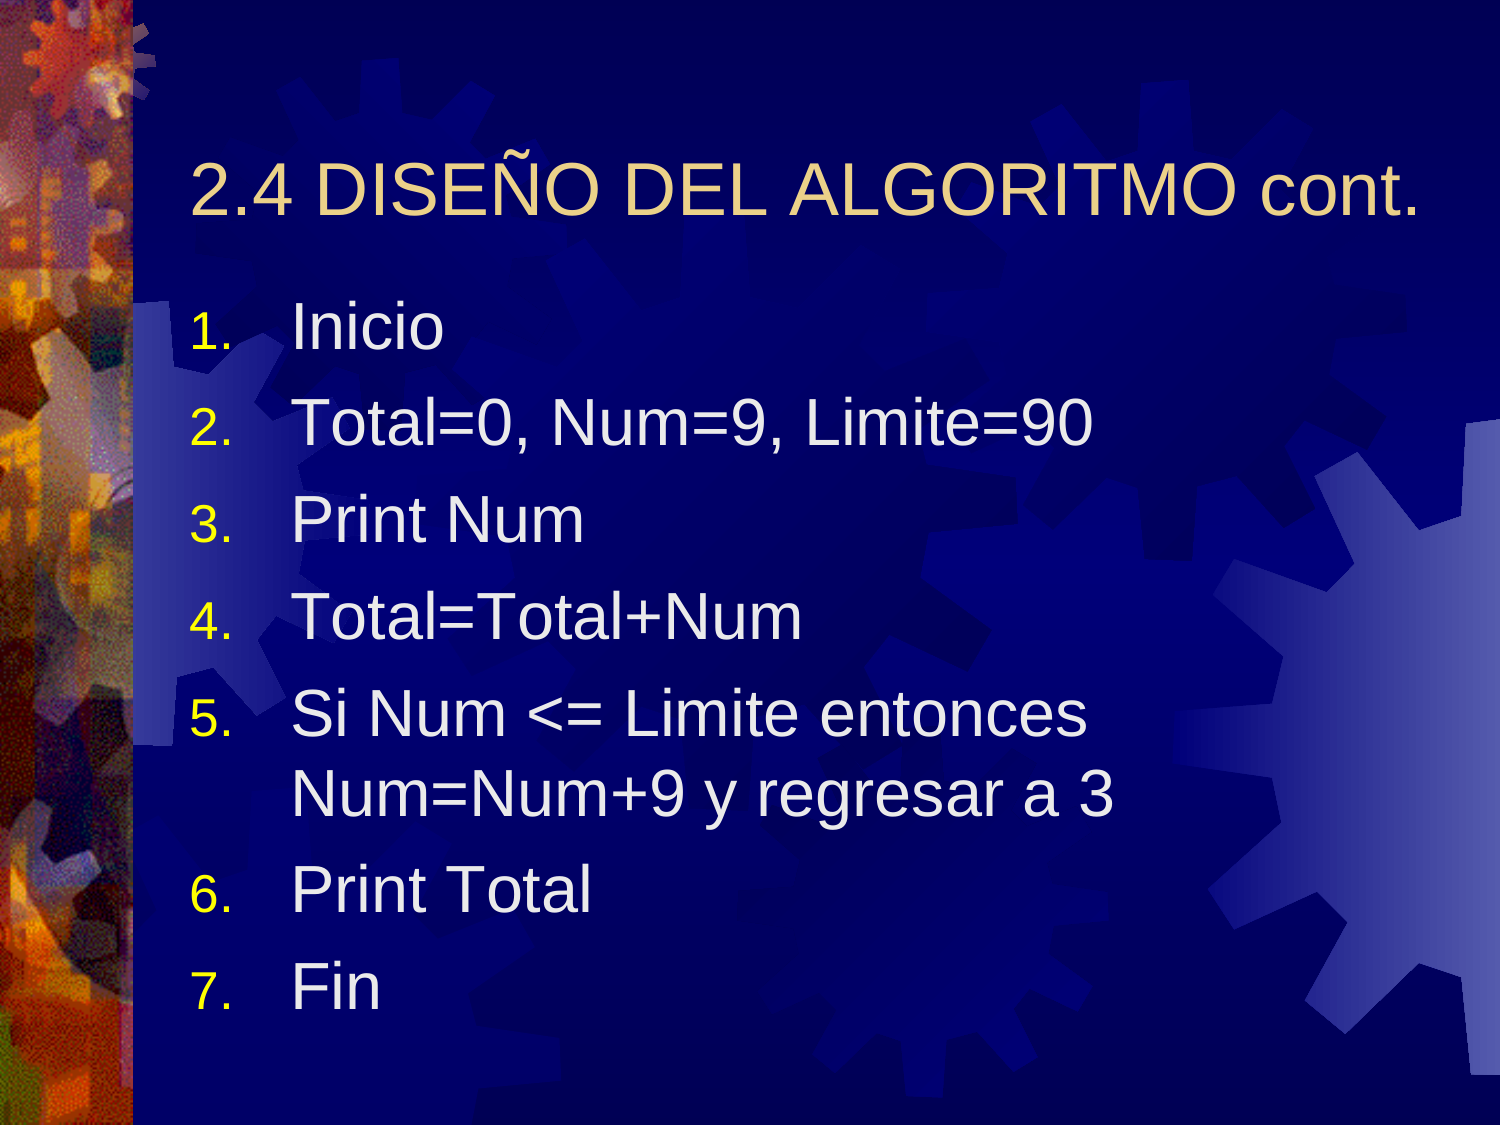

# 2.4 DISEÑO DEL ALGORITMO cont.
Inicio
Total=0, Num=9, Limite=90
Print Num
Total=Total+Num
Si Num <= Limite entonces Num=Num+9 y regresar a 3
Print Total
Fin